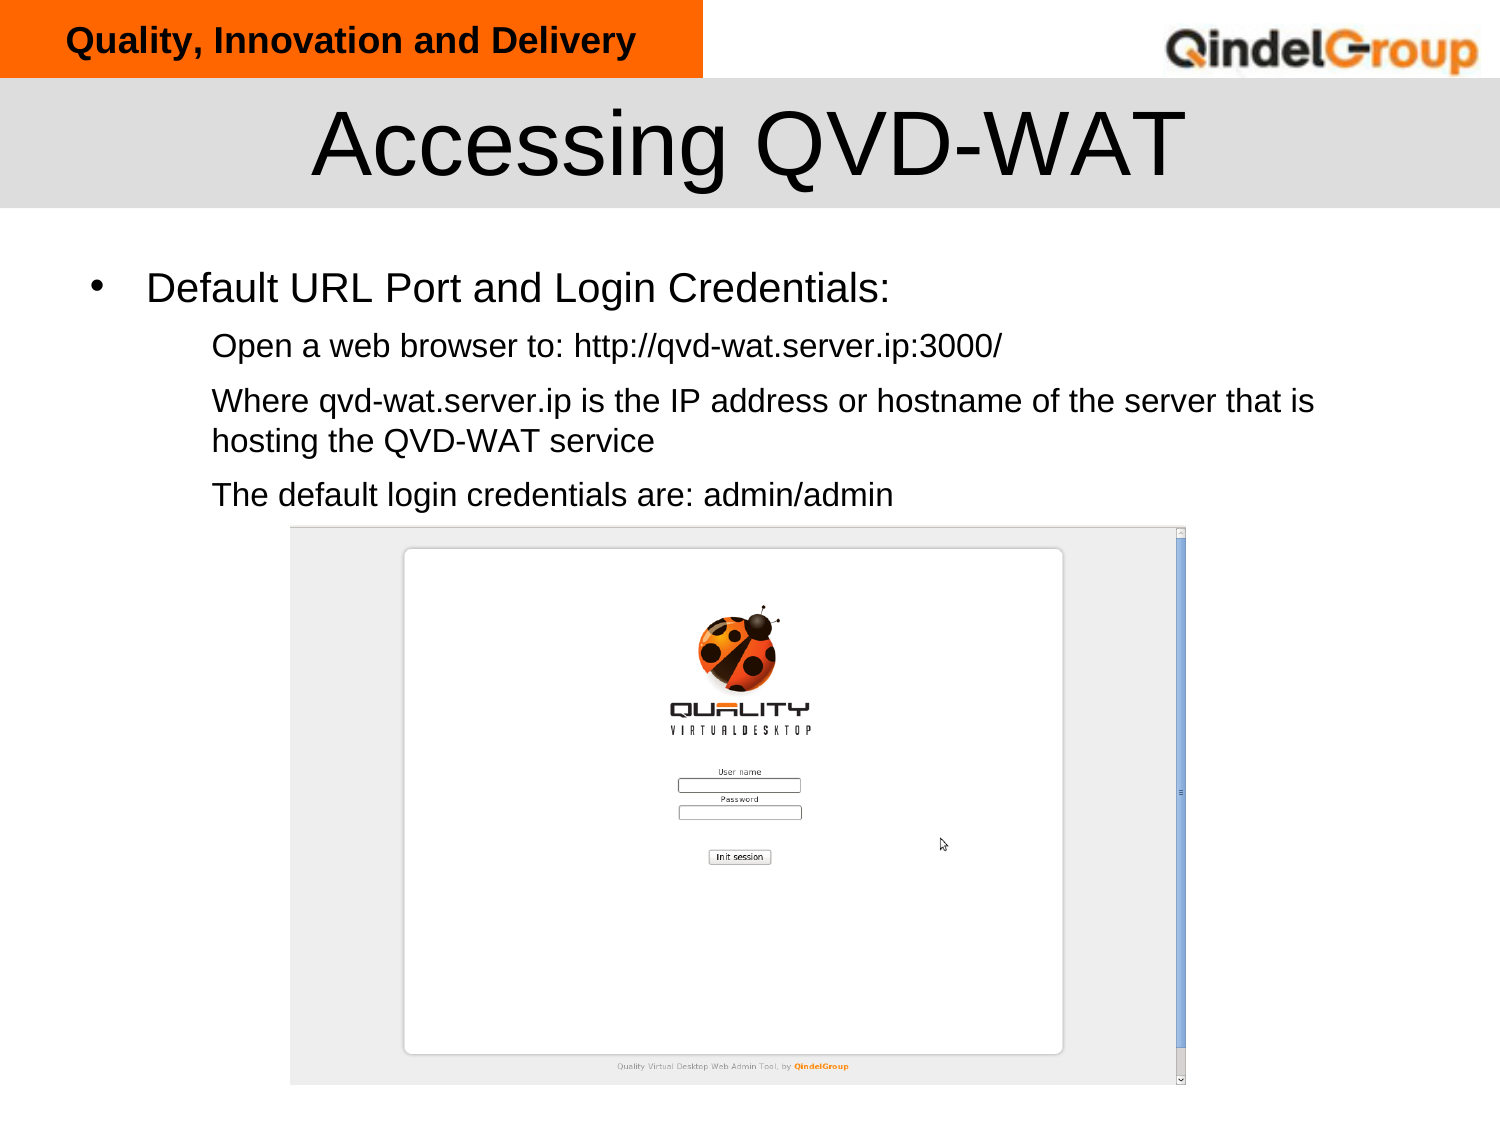

# Accessing QVD-WAT
Default URL Port and Login Credentials:
Open a web browser to: http://qvd-wat.server.ip:3000/
Where qvd-wat.server.ip is the IP address or hostname of the server that is hosting the QVD-WAT service
The default login credentials are: admin/admin